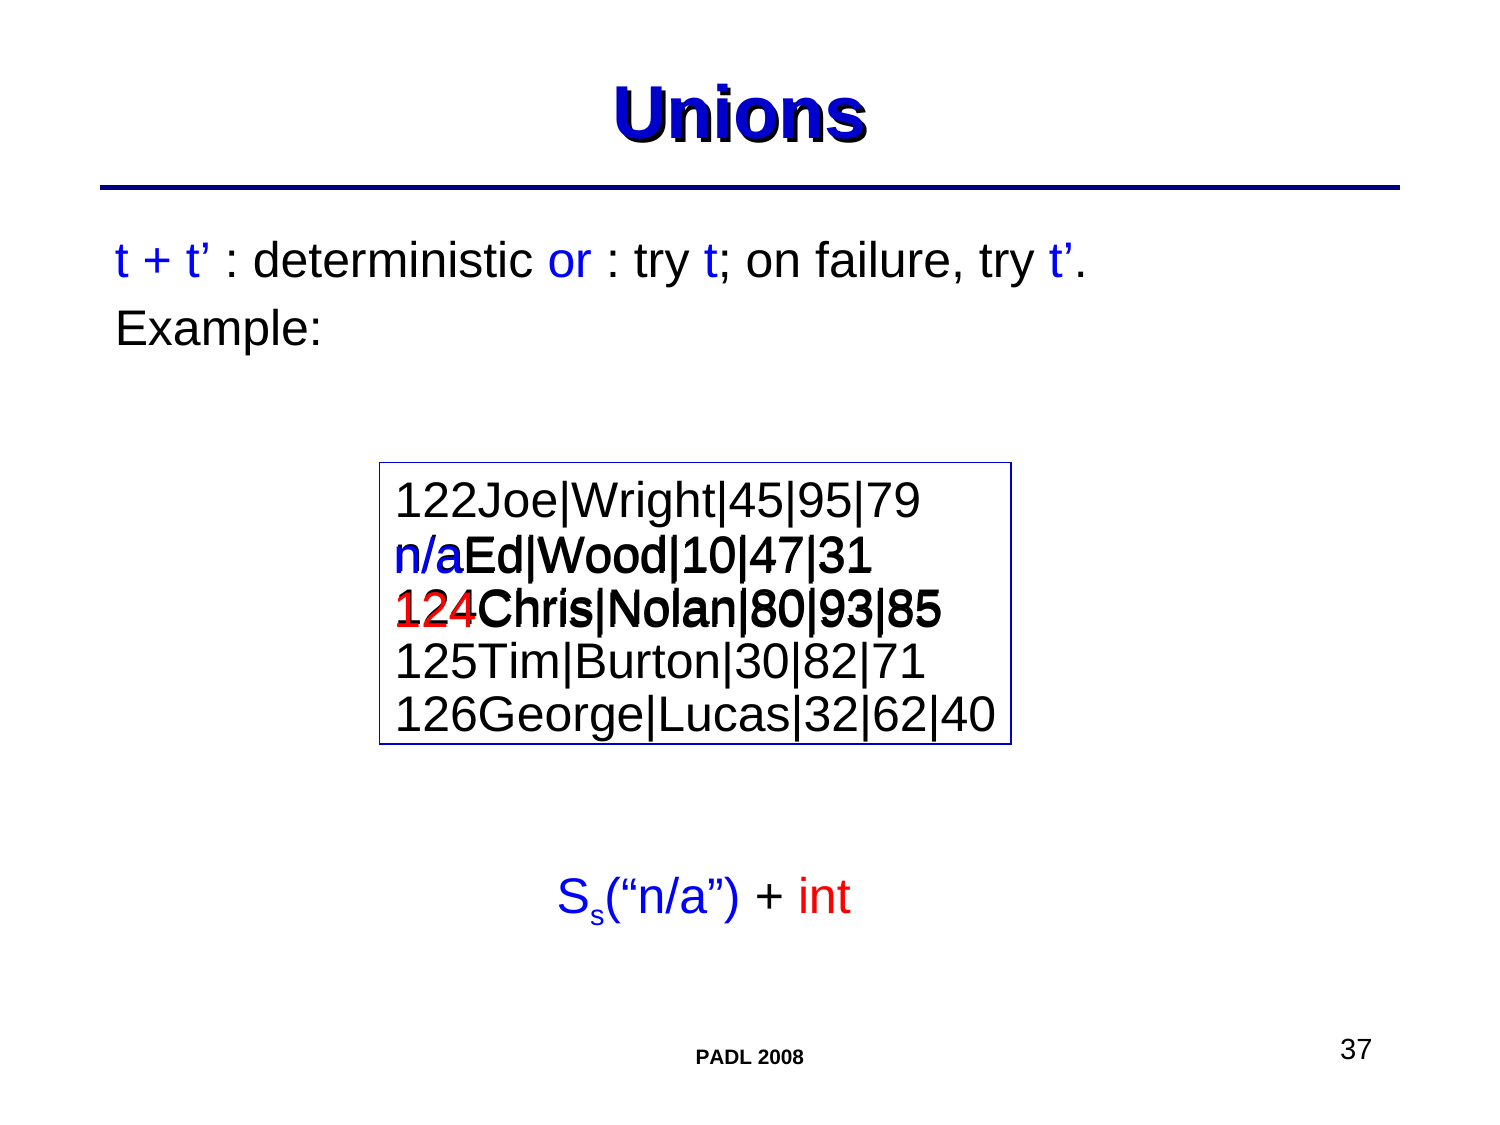

# Unions
t + t’ : deterministic or : try t; on failure, try t’.
Example:
n/aEd|Wood|10|47|31
124Chris|Nolan|80|93|85
122Joe|Wright|45|95|79
n/aEd|Wood|10|47|31
124Chris|Nolan|80|93|85
125Tim|Burton|30|82|71
126George|Lucas|32|62|40
Ss(“n/a”) + int
37